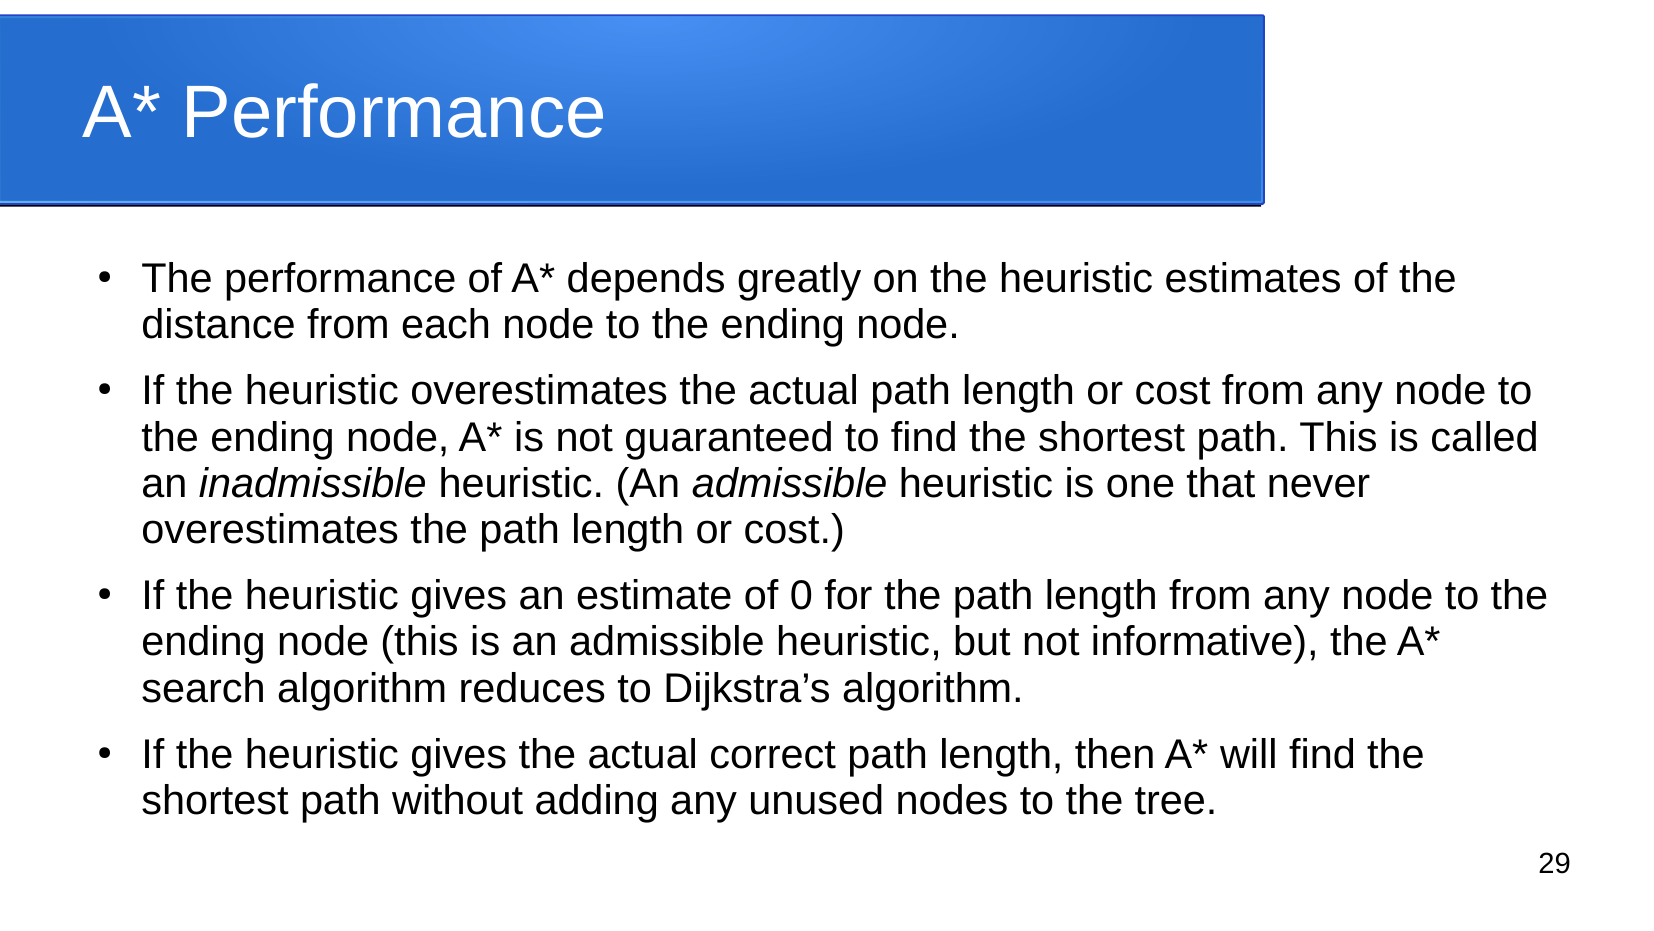

# A* Performance
The performance of A* depends greatly on the heuristic estimates of the distance from each node to the ending node.
If the heuristic overestimates the actual path length or cost from any node to the ending node, A* is not guaranteed to find the shortest path. This is called an inadmissible heuristic. (An admissible heuristic is one that never overestimates the path length or cost.)
If the heuristic gives an estimate of 0 for the path length from any node to the ending node (this is an admissible heuristic, but not informative), the A* search algorithm reduces to Dijkstra’s algorithm.
If the heuristic gives the actual correct path length, then A* will find the shortest path without adding any unused nodes to the tree.
29